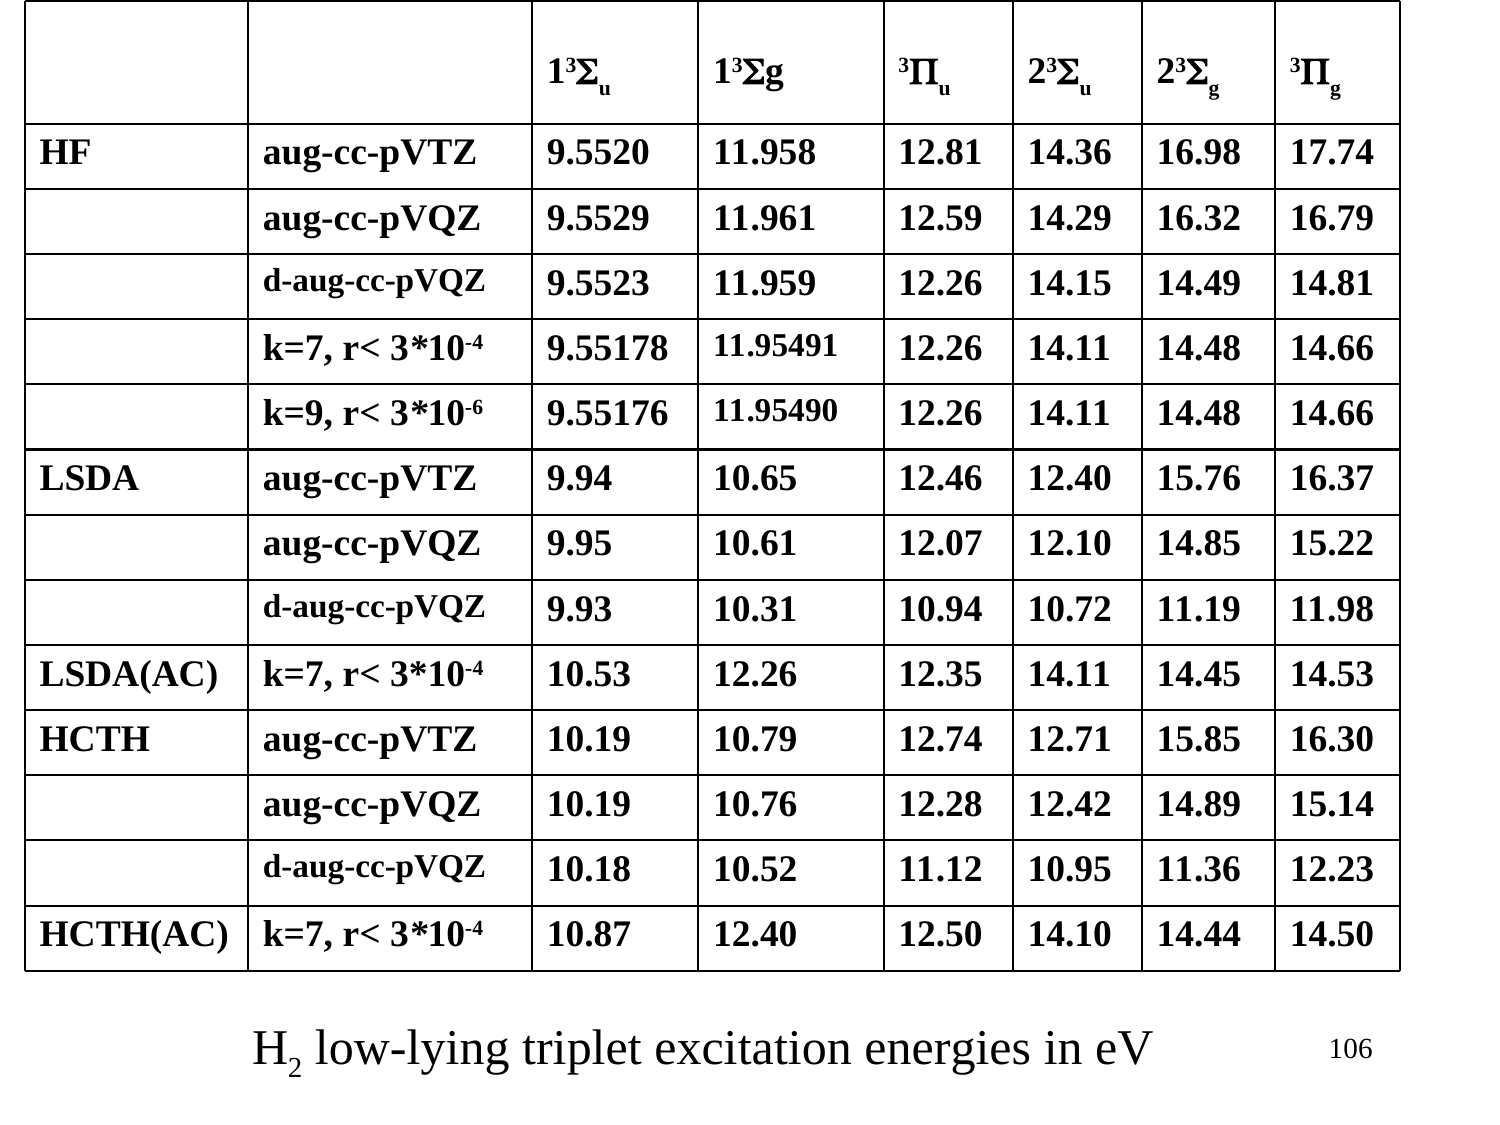

13u
13g
3u
23u
23g
3g
HF
aug-cc-pVTZ
9.5520
11.958
12.81
14.36
16.98
17.74
aug-cc-pVQZ
9.5529
11.961
12.59
14.29
16.32
16.79
d-aug-cc-pVQZ
9.5523
11.959
12.26
14.15
14.49
14.81
k=7, r< 3*10-4
9.55178
11.95491
12.26
14.11
14.48
14.66
k=9, r< 3*10-6
9.55176
11.95490
12.26
14.11
14.48
14.66
LSDA
aug-cc-pVTZ
9.94
10.65
12.46
12.40
15.76
16.37
aug-cc-pVQZ
9.95
10.61
12.07
12.10
14.85
15.22
d-aug-cc-pVQZ
9.93
10.31
10.94
10.72
11.19
11.98
LSDA(AC)
k=7, r< 3*10-4
10.53
12.26
12.35
14.11
14.45
14.53
HCTH
aug-cc-pVTZ
10.19
10.79
12.74
12.71
15.85
16.30
aug-cc-pVQZ
10.19
10.76
12.28
12.42
14.89
15.14
d-aug-cc-pVQZ
10.18
10.52
11.12
10.95
11.36
12.23
HCTH(AC)
k=7, r< 3*10-4
10.87
12.40
12.50
14.10
14.44
14.50
H2 low-lying triplet excitation energies in eV
106